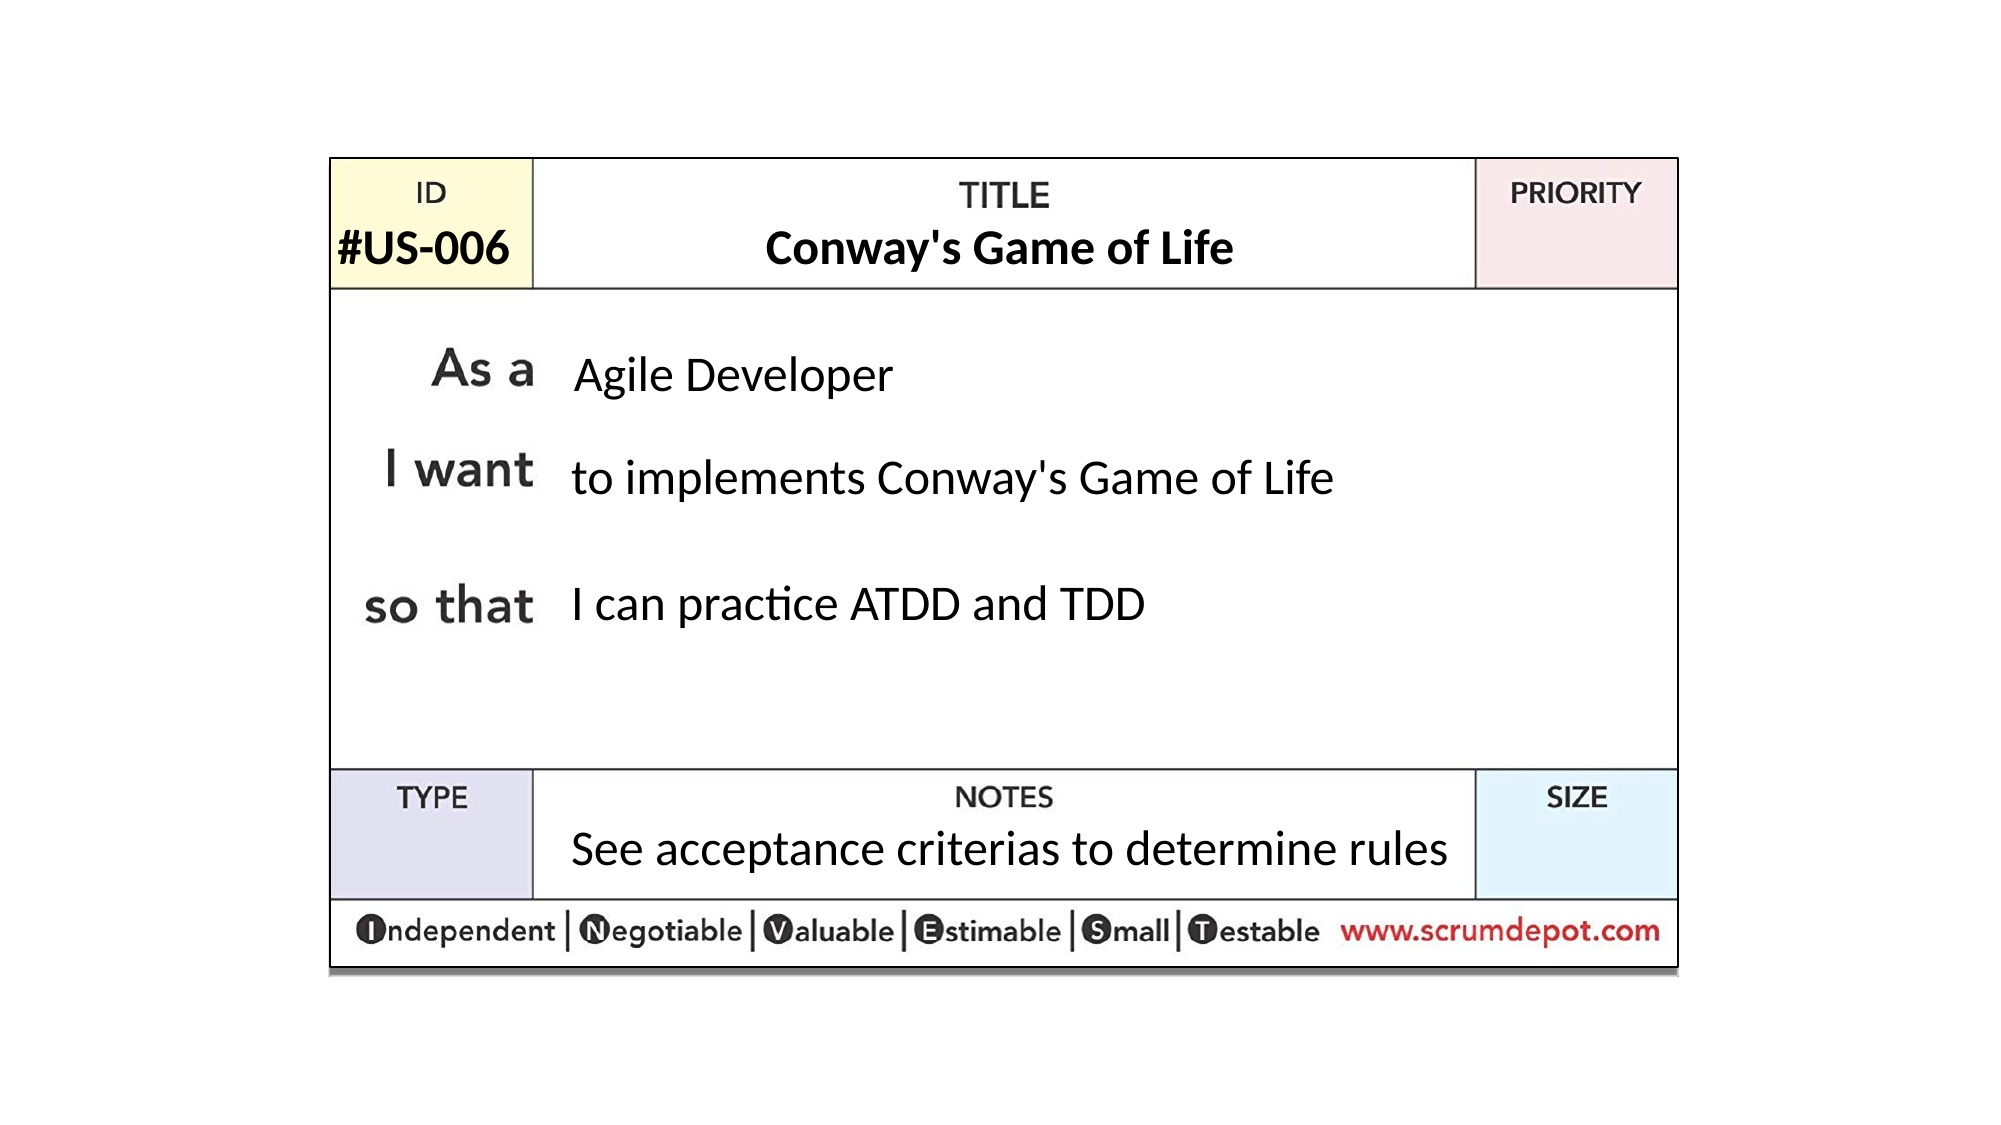

#US-006
Conway's Game of Life
Agile Developer
to implements Conway's Game of Life
I can practice ATDD and TDD
See acceptance criterias to determine rules
M